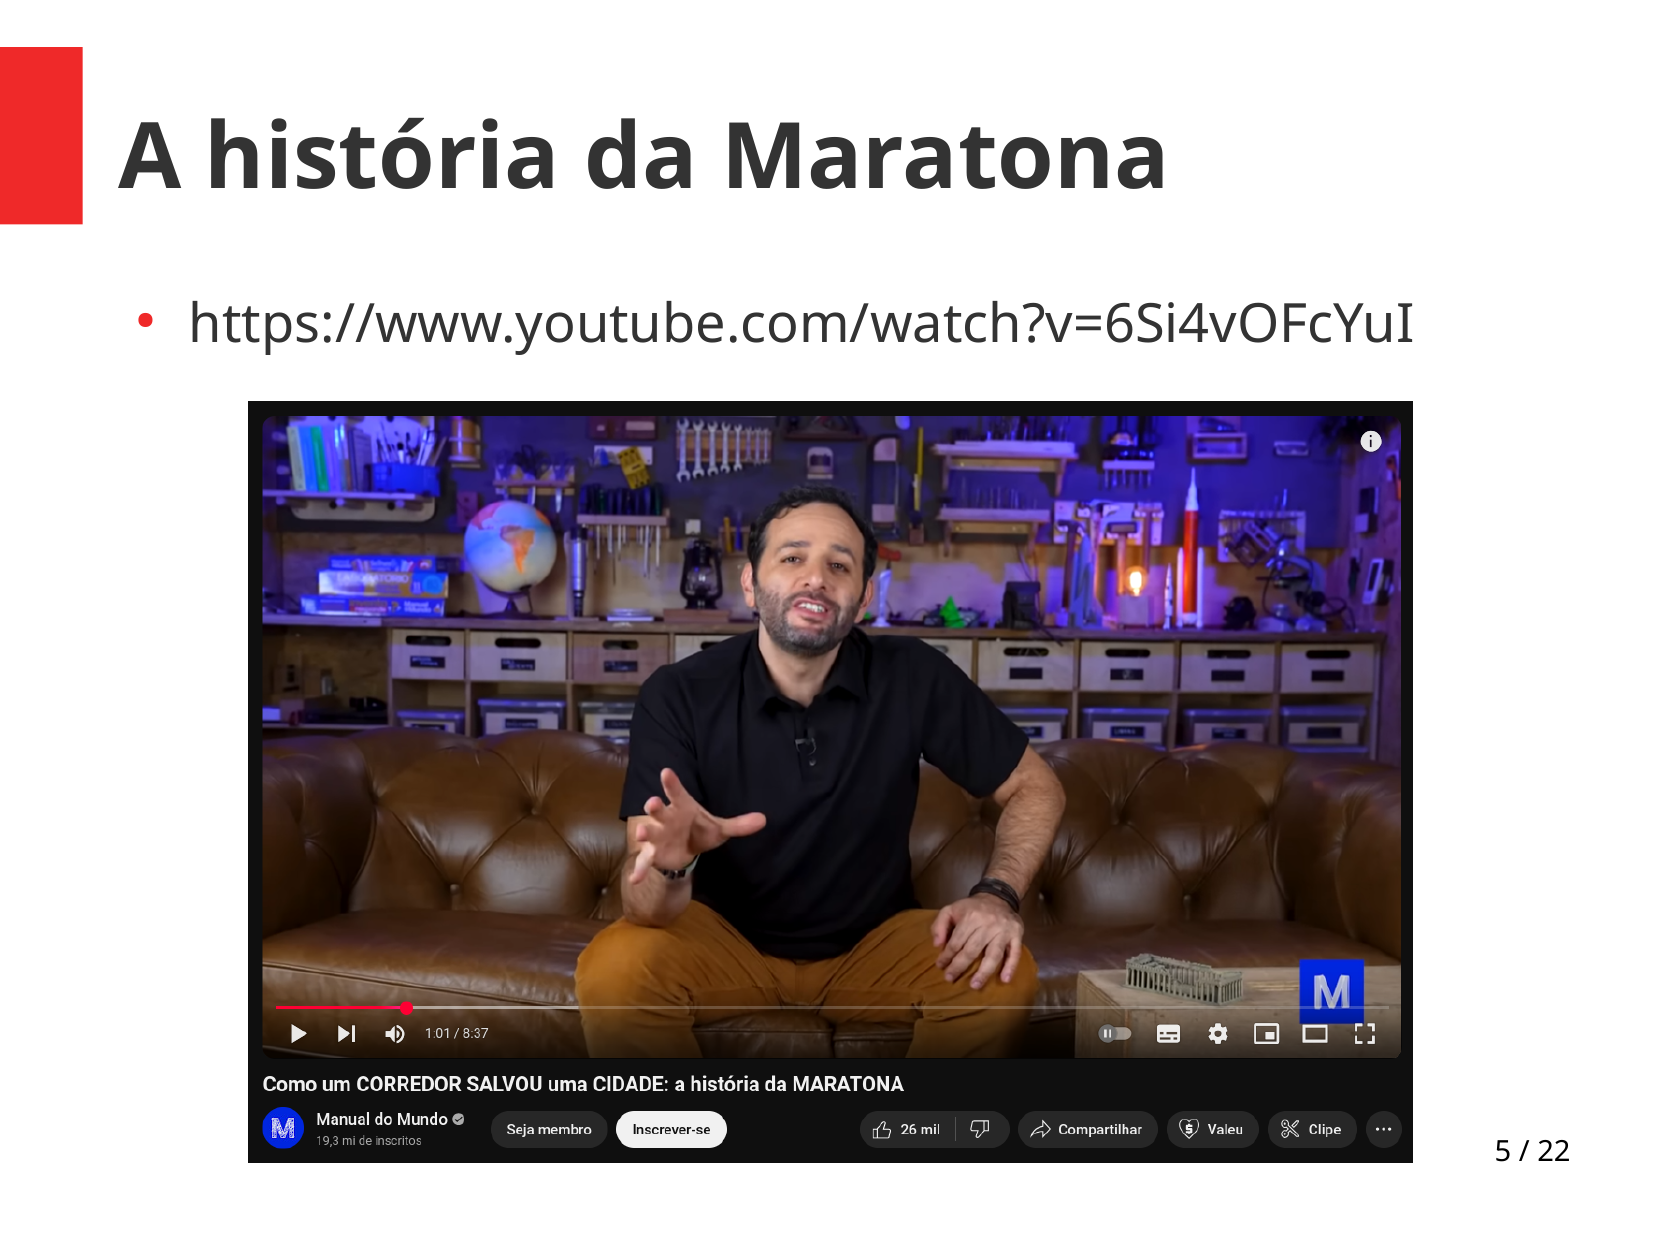

# A história da Maratona
https://www.youtube.com/watch?v=6Si4vOFcYuI
5